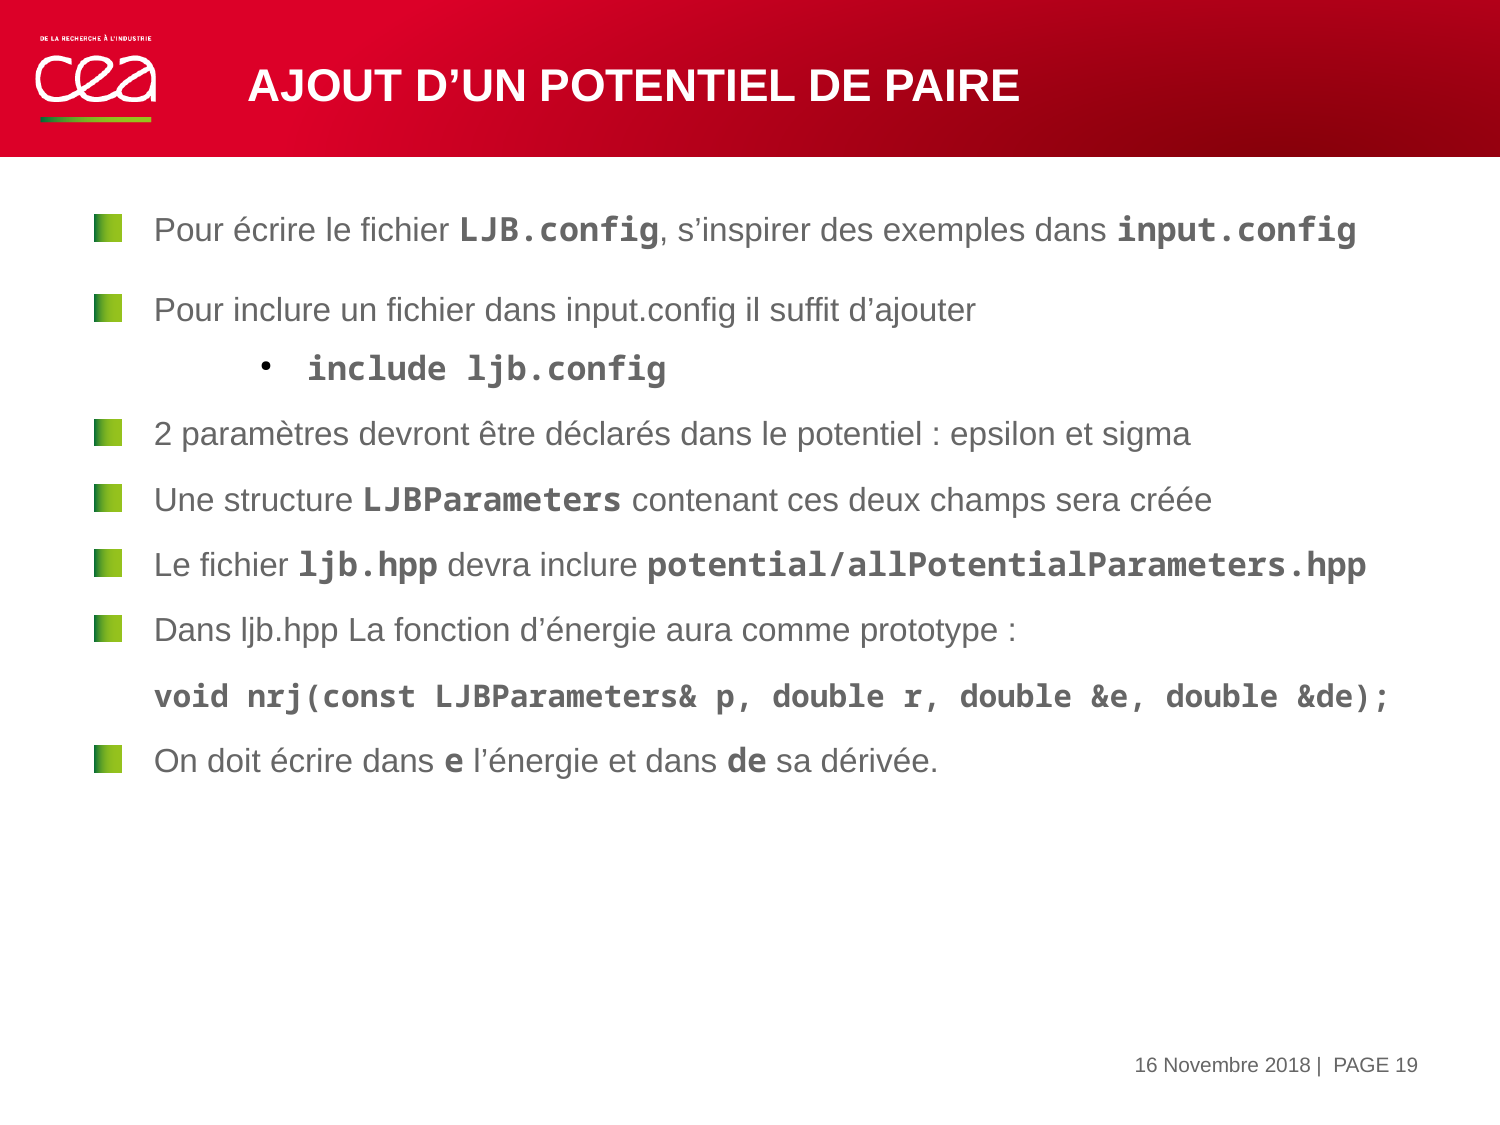

# Ajout d’un Potentiel de pairE
Pour écrire le fichier LJB.config, s’inspirer des exemples dans input.config
Pour inclure un fichier dans input.config il suffit d’ajouter
include ljb.config
2 paramètres devront être déclarés dans le potentiel : epsilon et sigma
Une structure LJBParameters contenant ces deux champs sera créée
Le fichier ljb.hpp devra inclure potential/allPotentialParameters.hpp
Dans ljb.hpp La fonction d’énergie aura comme prototype :
void nrj(const LJBParameters& p, double r, double &e, double &de);
On doit écrire dans e l’énergie et dans de sa dérivée.
| PAGE
16 Novembre 2018